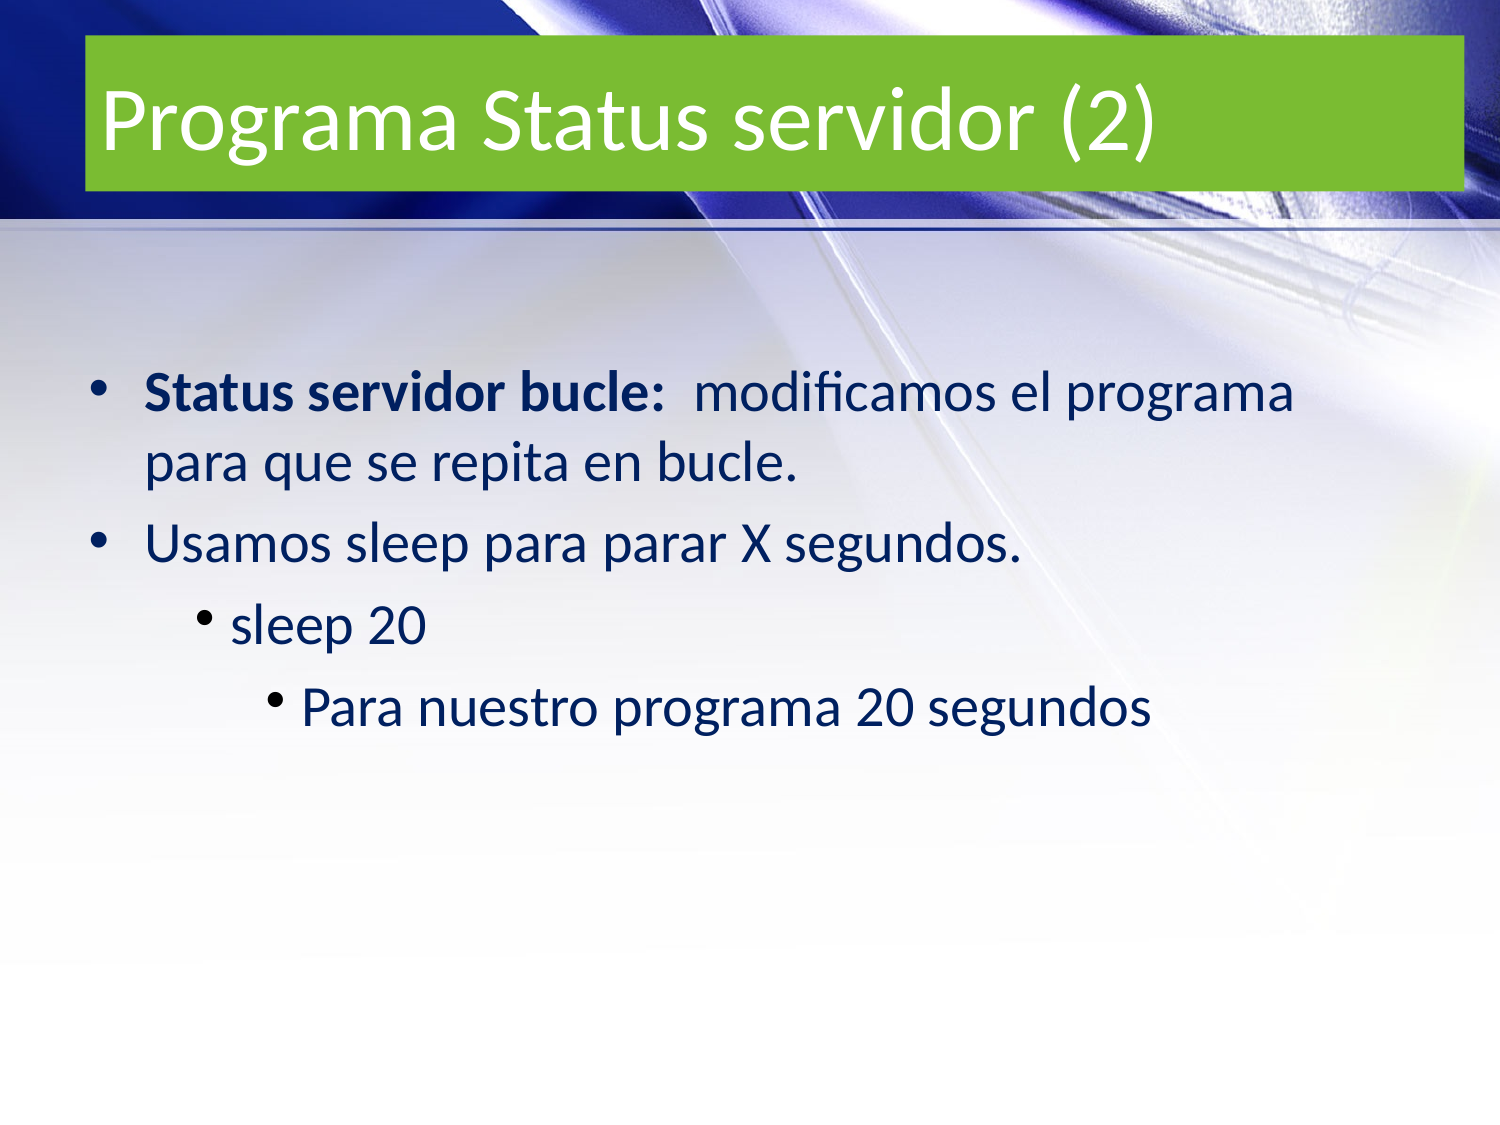

Programa Status servidor (2)
Status servidor bucle: modificamos el programa para que se repita en bucle.
Usamos sleep para parar X segundos.
sleep 20
Para nuestro programa 20 segundos